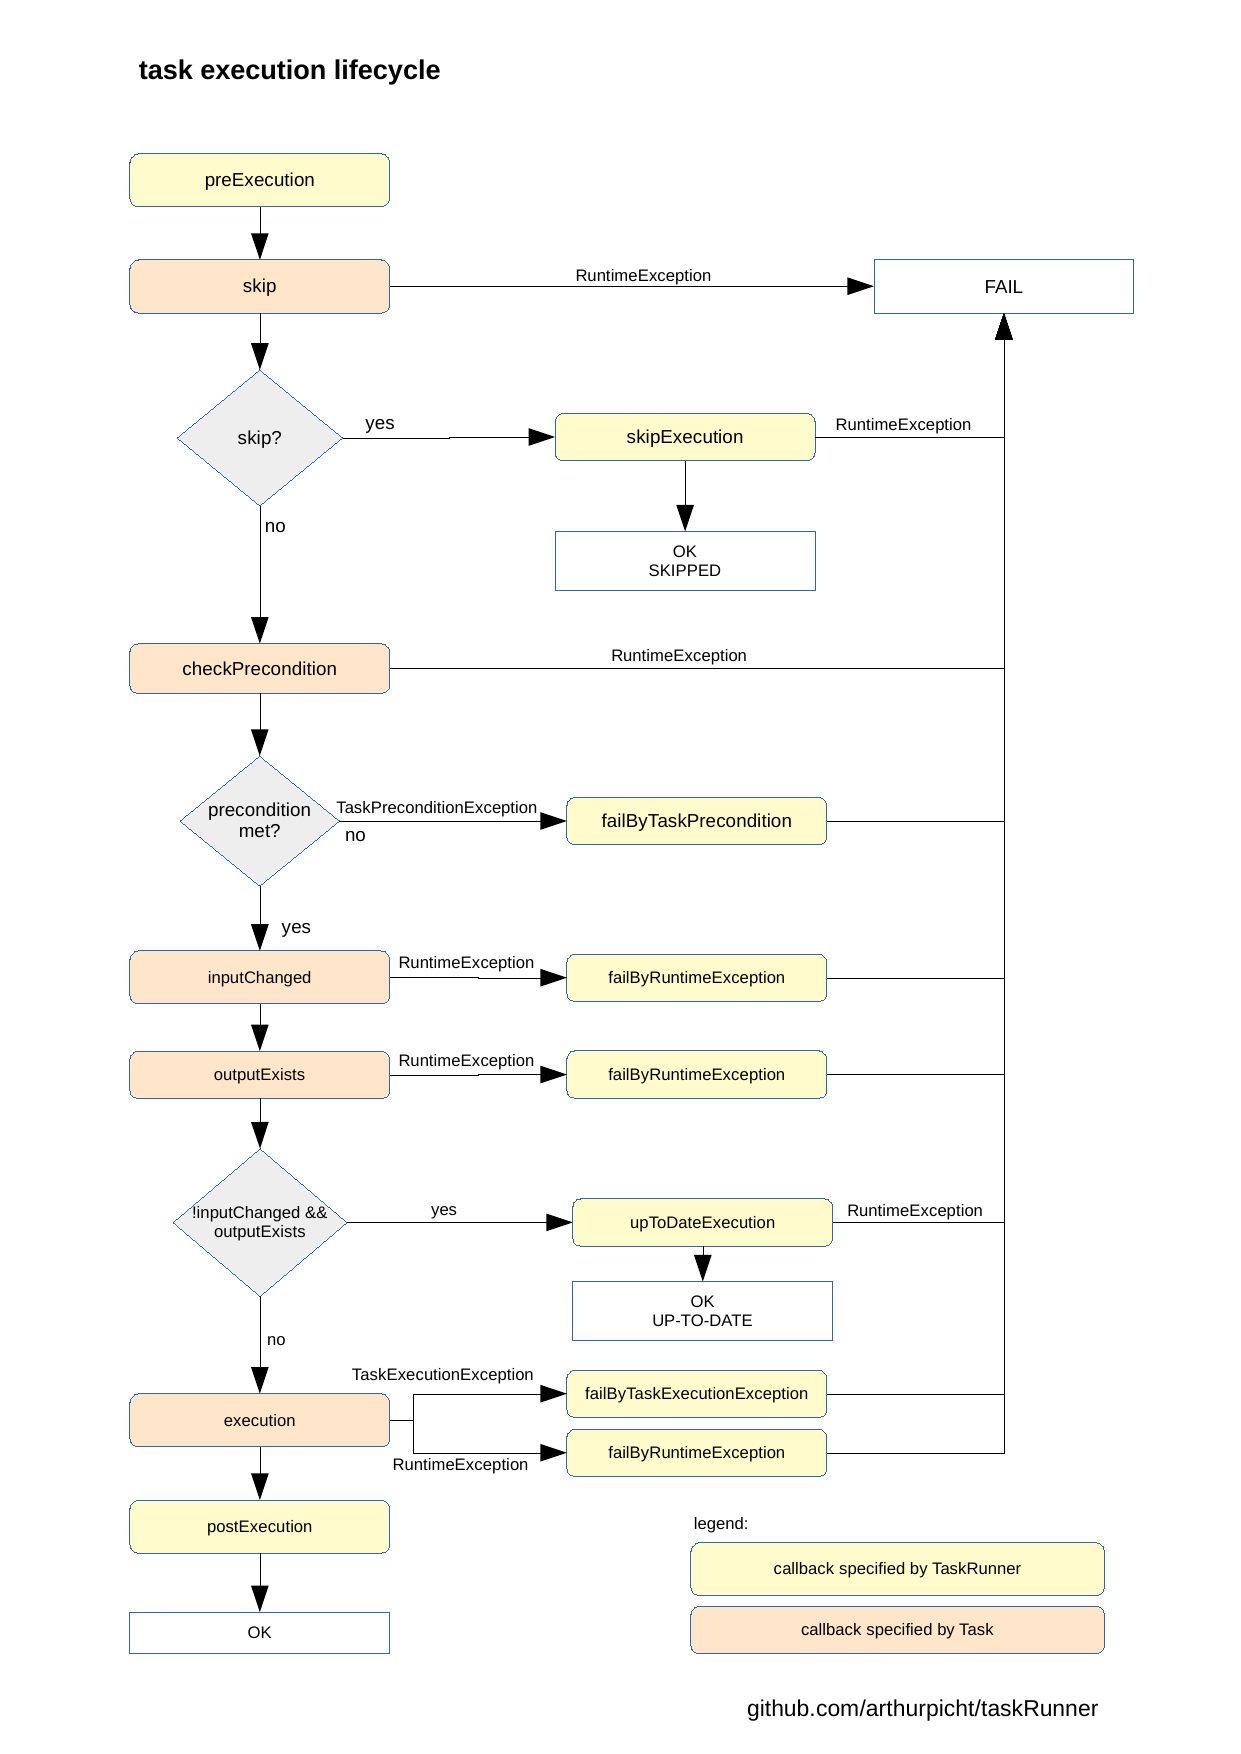

task execution lifecycle
preExecution
RuntimeException
skip
FAIL
skip?
yes
RuntimeException
skipExecution
no
OK
SKIPPED
RuntimeException
checkPrecondition
precondition
met?
TaskPreconditionException
failByTaskPrecondition
no
yes
RuntimeException
inputChanged
failByRuntimeException
RuntimeException
failByRuntimeException
outputExists
!inputChanged &&
outputExists
yes
RuntimeException
upToDateExecution
OK
UP-TO-DATE
no
TaskExecutionException
failByTaskExecutionException
execution
failByRuntimeException
RuntimeException
postExecution
legend:
callback specified by TaskRunner
callback specified by Task
OK
github.com/arthurpicht/taskRunner